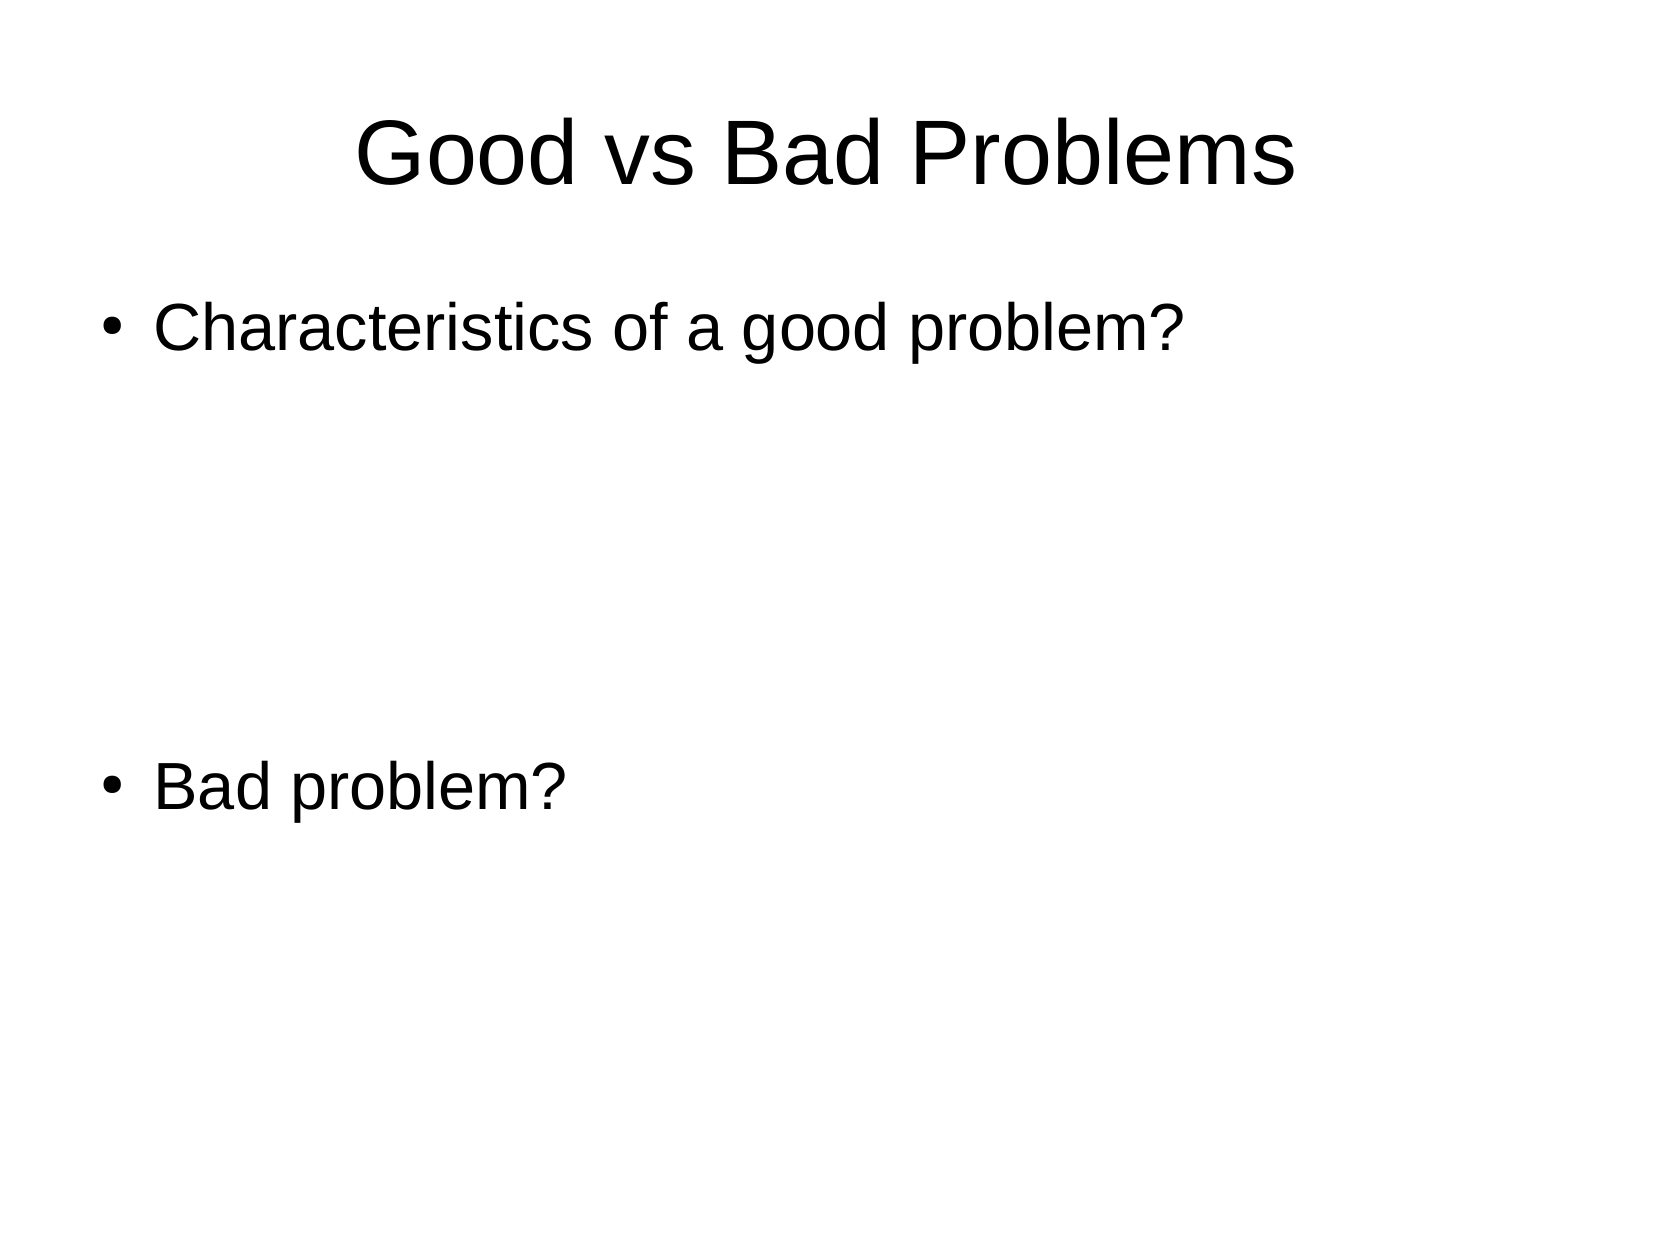

# Good vs Bad Problems
Characteristics of a good problem?
Bad problem?